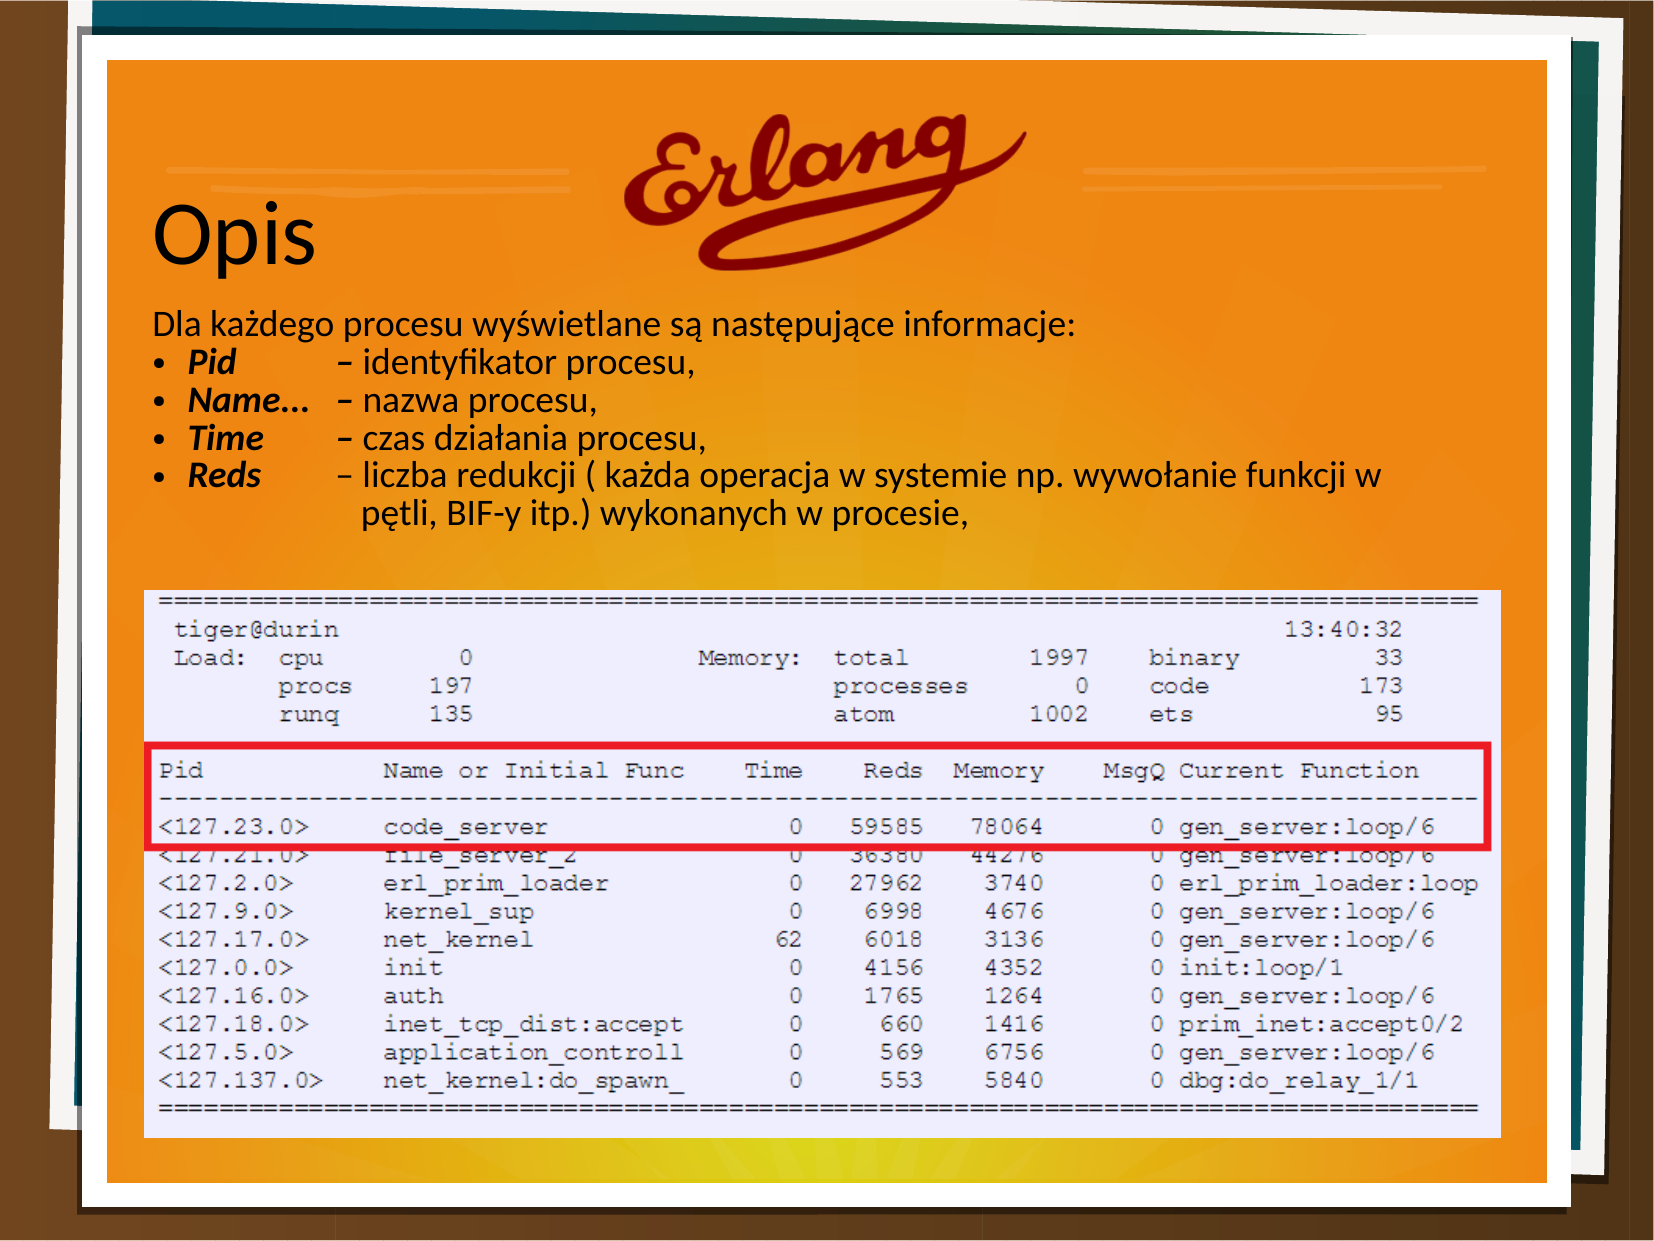

Opis
Dla każdego procesu wyświetlane są następujące informacje:
Pid		– identyfikator procesu,
Name... 	– nazwa procesu,
Time	– czas działania procesu,
Reds		– liczba redukcji ( każda operacja w systemie np. wywołanie funkcji w 			 pętli, BIF-y itp.) wykonanych w procesie,